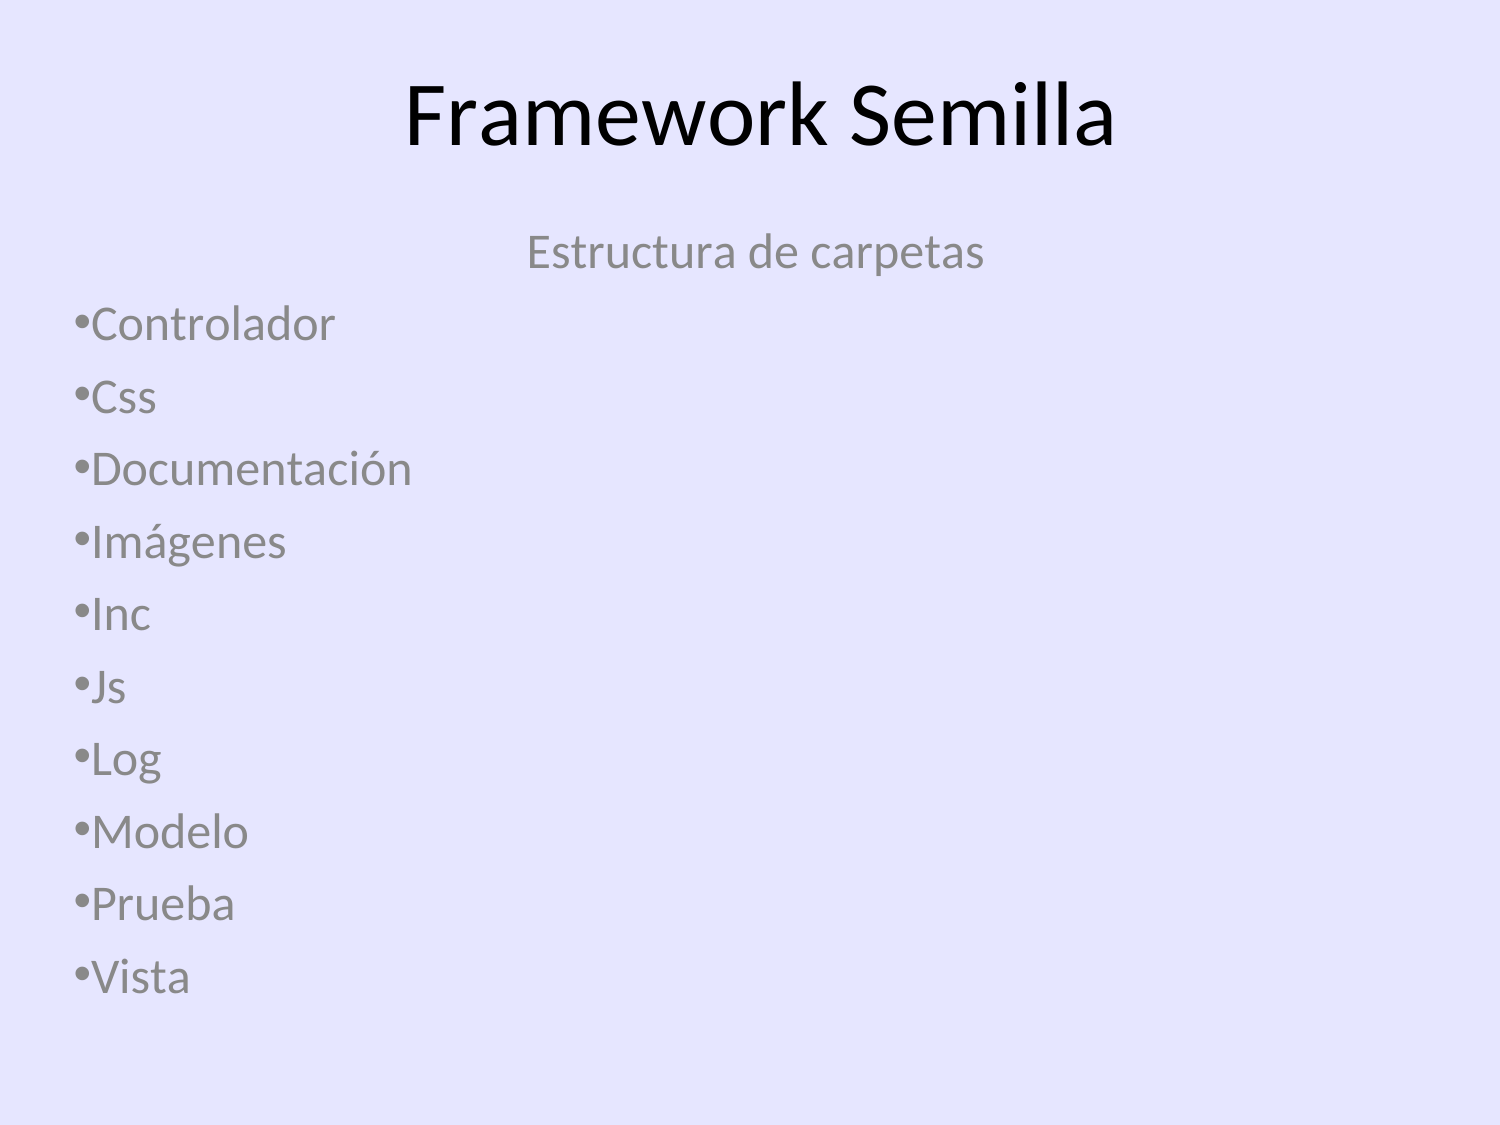

Framework Semilla
Estructura de carpetas
Controlador
Css
Documentación
Imágenes
Inc
Js
Log
Modelo
Prueba
Vista